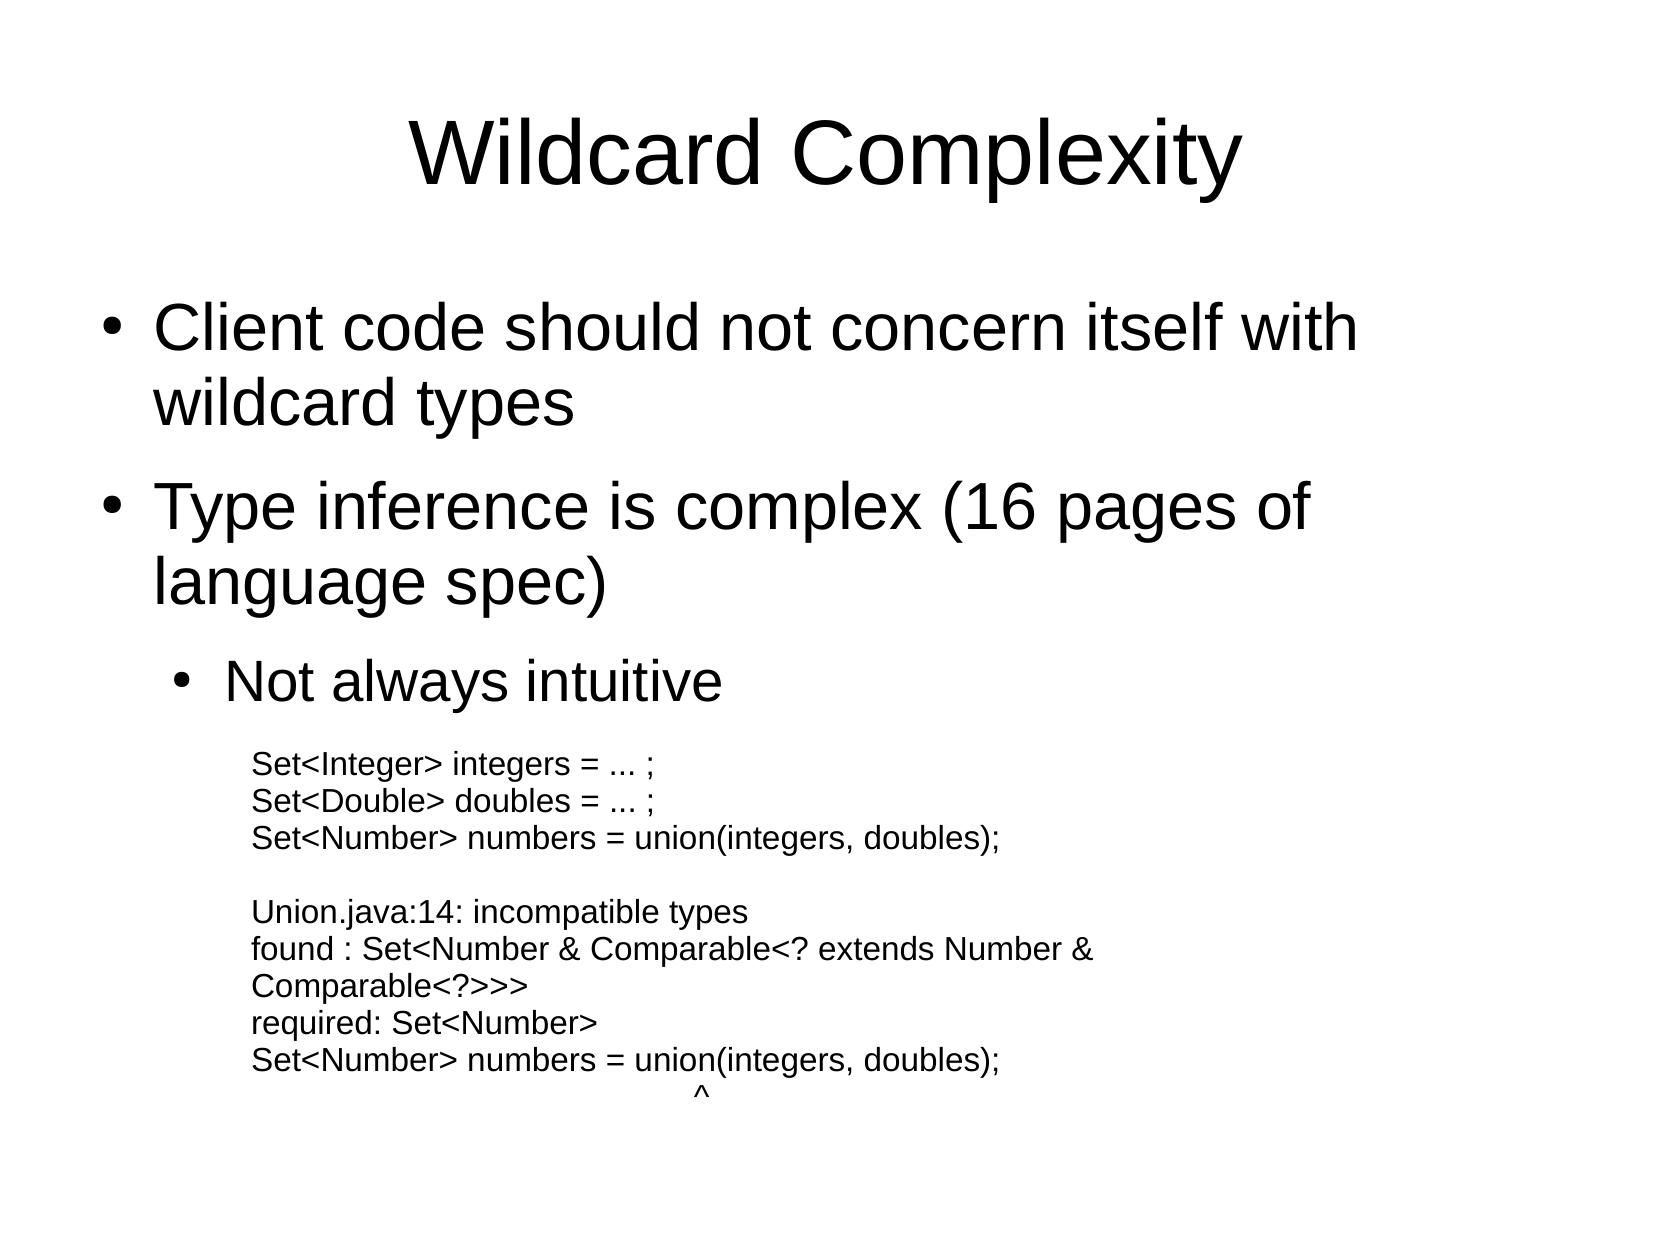

# Wildcard Complexity
Client code should not concern itself with wildcard types
Type inference is complex (16 pages of language spec)
Not always intuitive
Set<Integer> integers = ... ;
Set<Double> doubles = ... ;
Set<Number> numbers = union(integers, doubles);
Union.java:14: incompatible types
found : Set<Number & Comparable<? extends Number &
Comparable<?>>>
required: Set<Number>
Set<Number> numbers = union(integers, doubles);
						^